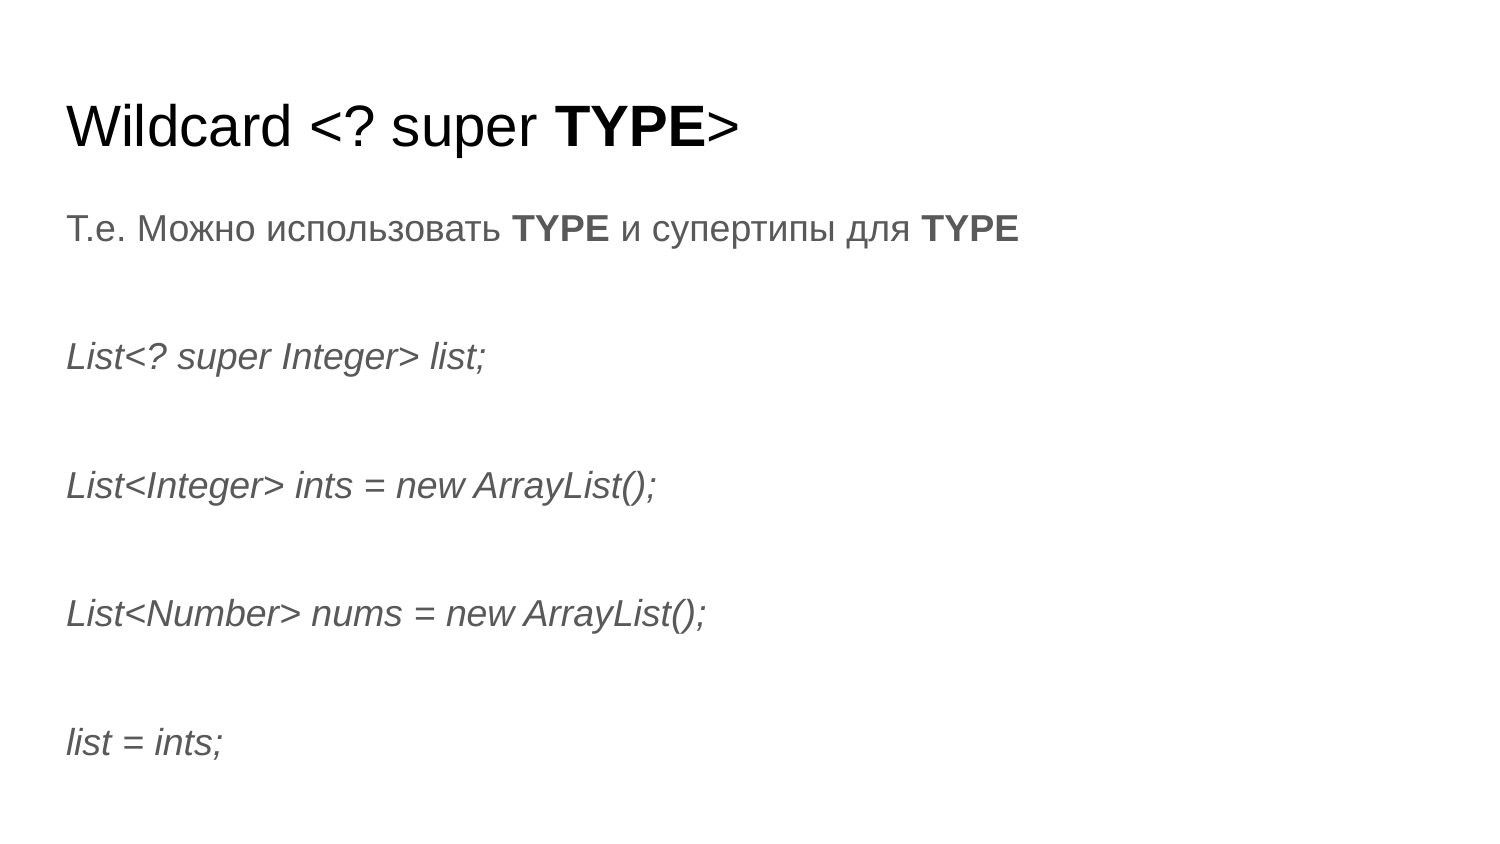

# Wildcard <? super TYPE>
Т.е. Можно использовать TYPE и супертипы для TYPE
List<? super Integer> list;
List<Integer> ints = new ArrayList();
List<Number> nums = new ArrayList();
list = ints;
list =nums;